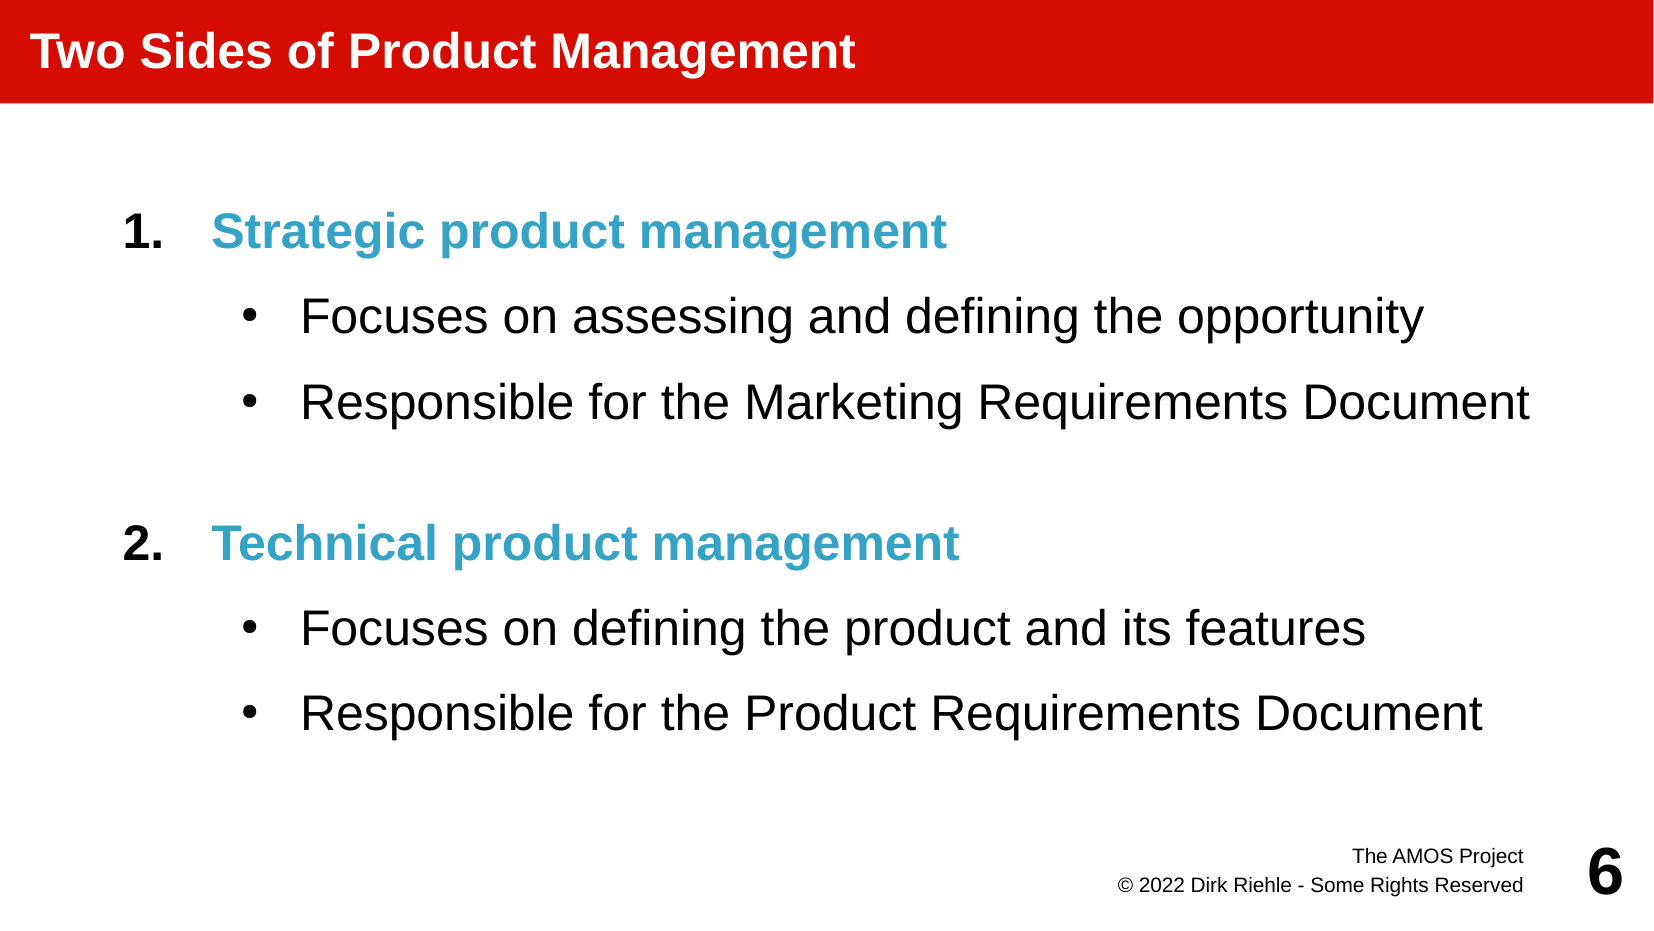

# Two Sides of Product Management
Strategic product management
Focuses on assessing and defining the opportunity
Responsible for the Marketing Requirements Document
Technical product management
Focuses on defining the product and its features
Responsible for the Product Requirements Document
The AMOS Project
6
© 2022 Dirk Riehle - Some Rights Reserved